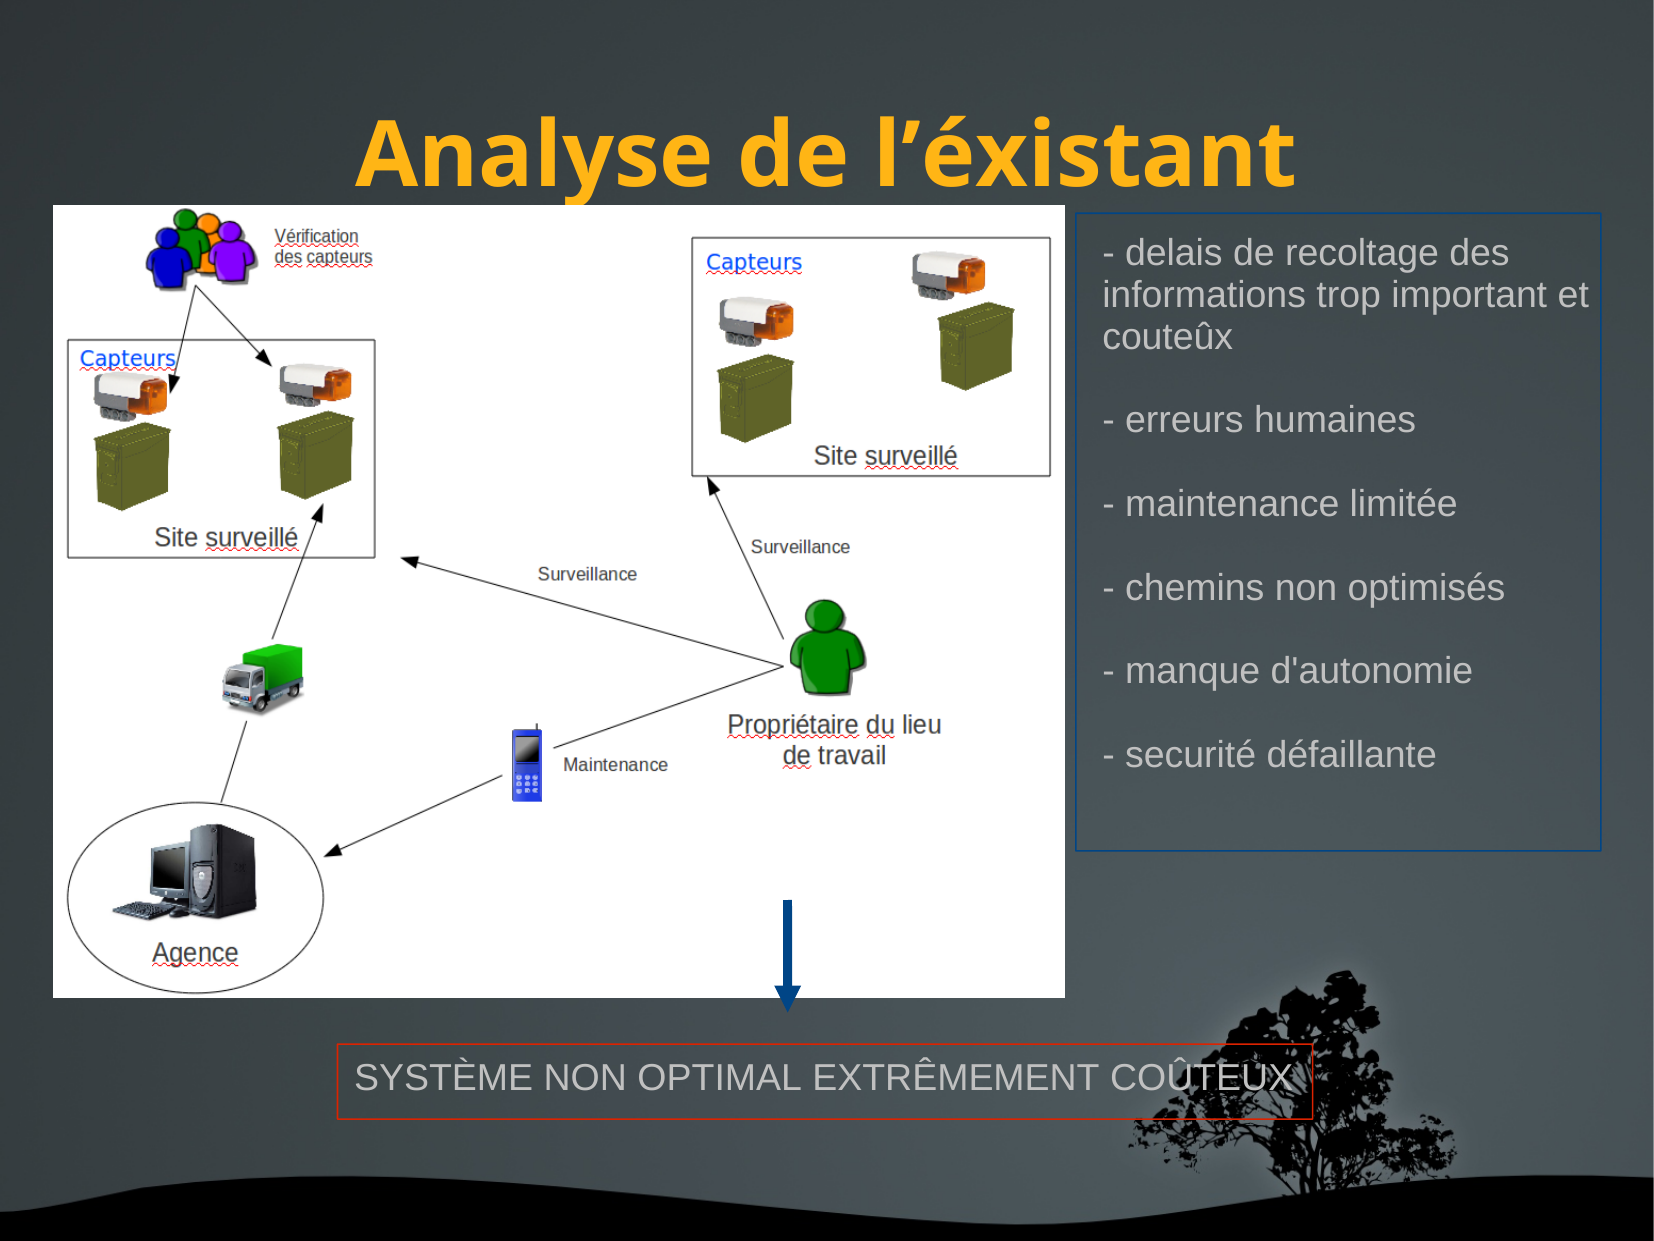

# Analyse de l’éxistant
- delais de recoltage des informations trop important et couteûx
- erreurs humaines
- maintenance limitée
- chemins non optimisés
- manque d'autonomie
- securité défaillante
SYSTÈME NON OPTIMAL EXTRÊMEMENT COÛTEUX